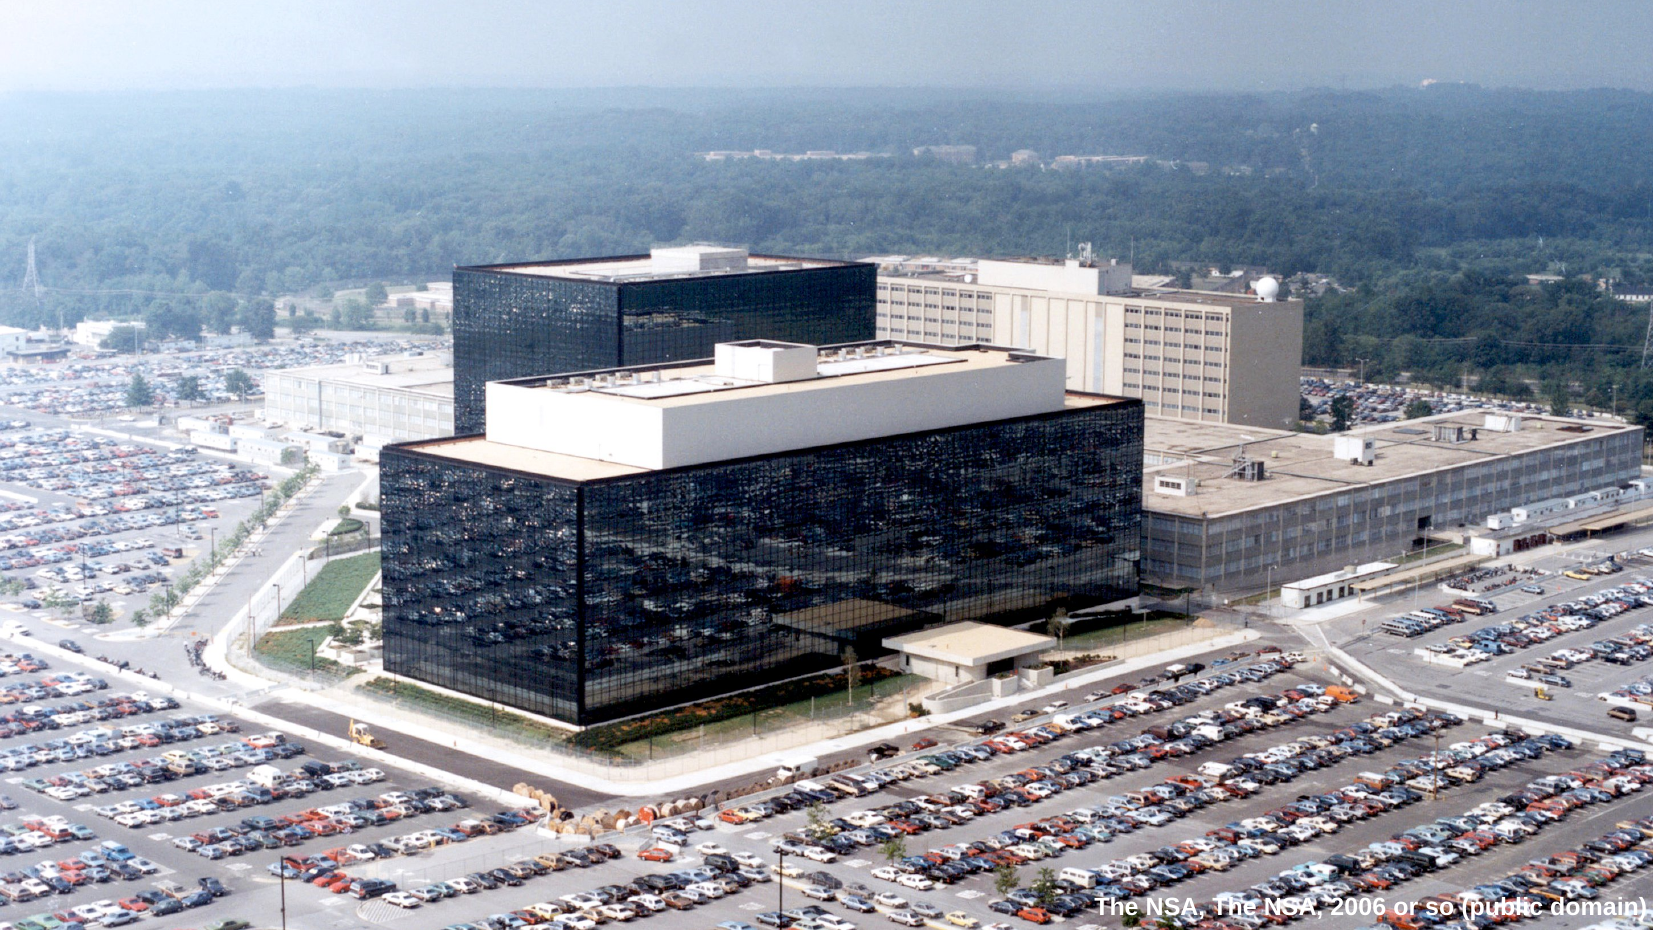

#
The NSA, The NSA, 2006 or so (public domain)